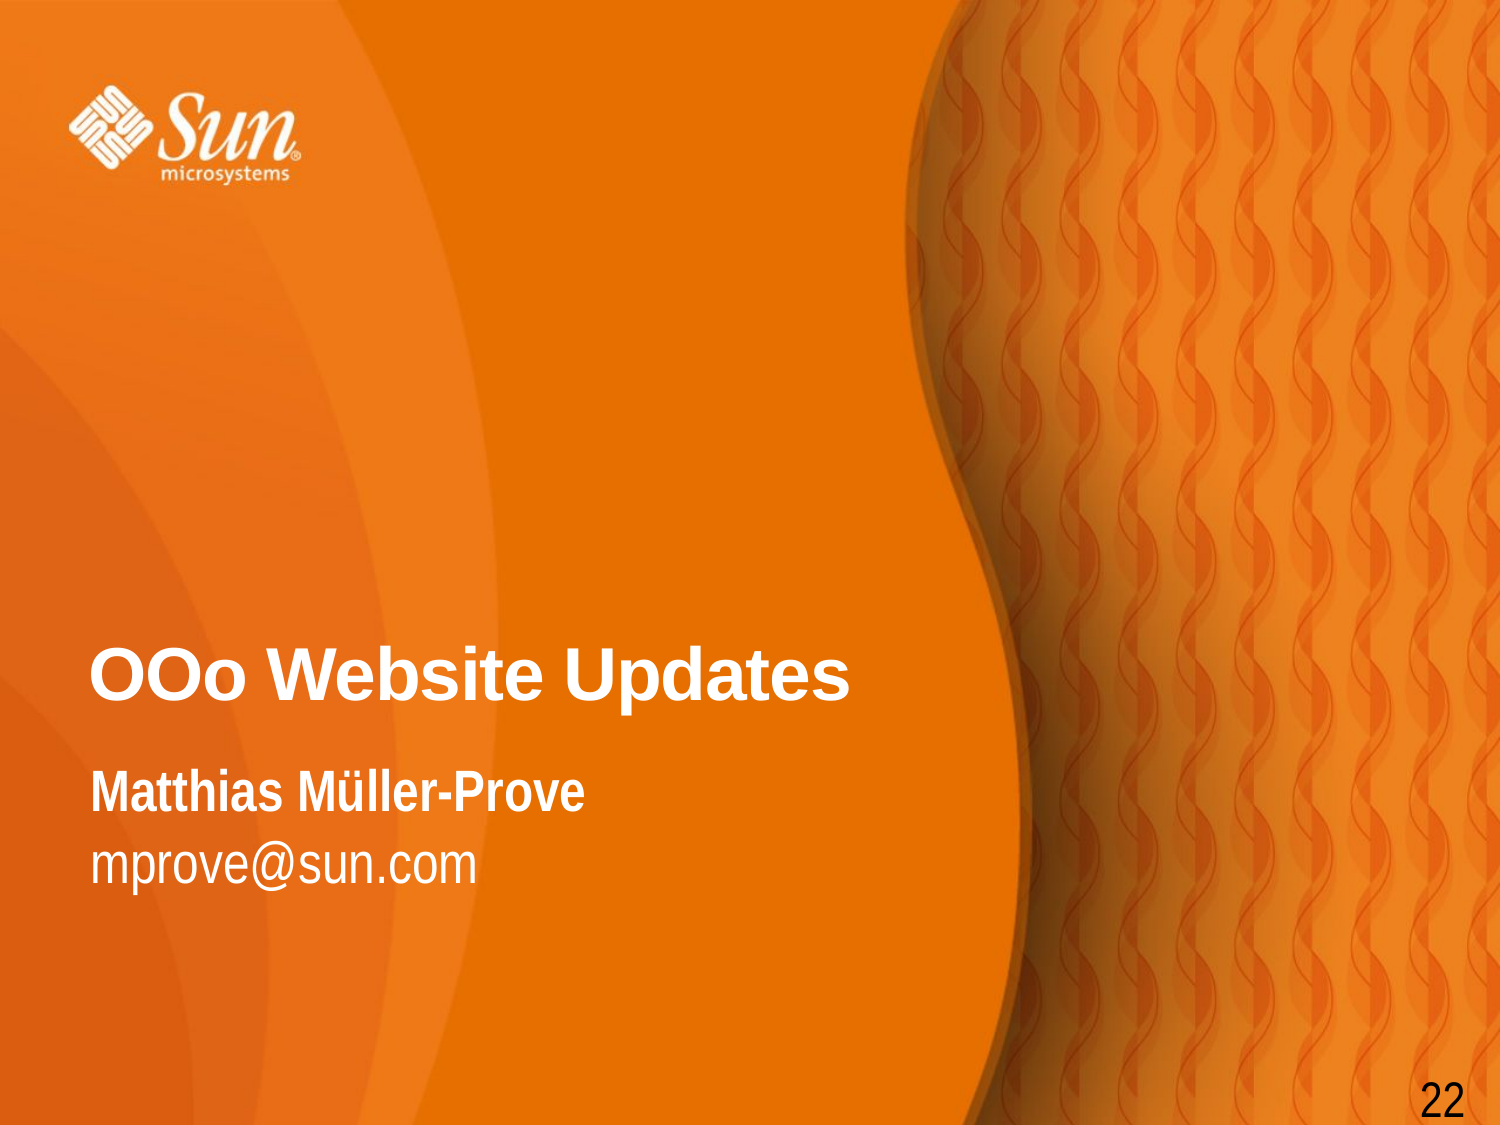

# OOo Website Updates
Matthias Müller-Prove
mprove@sun.com